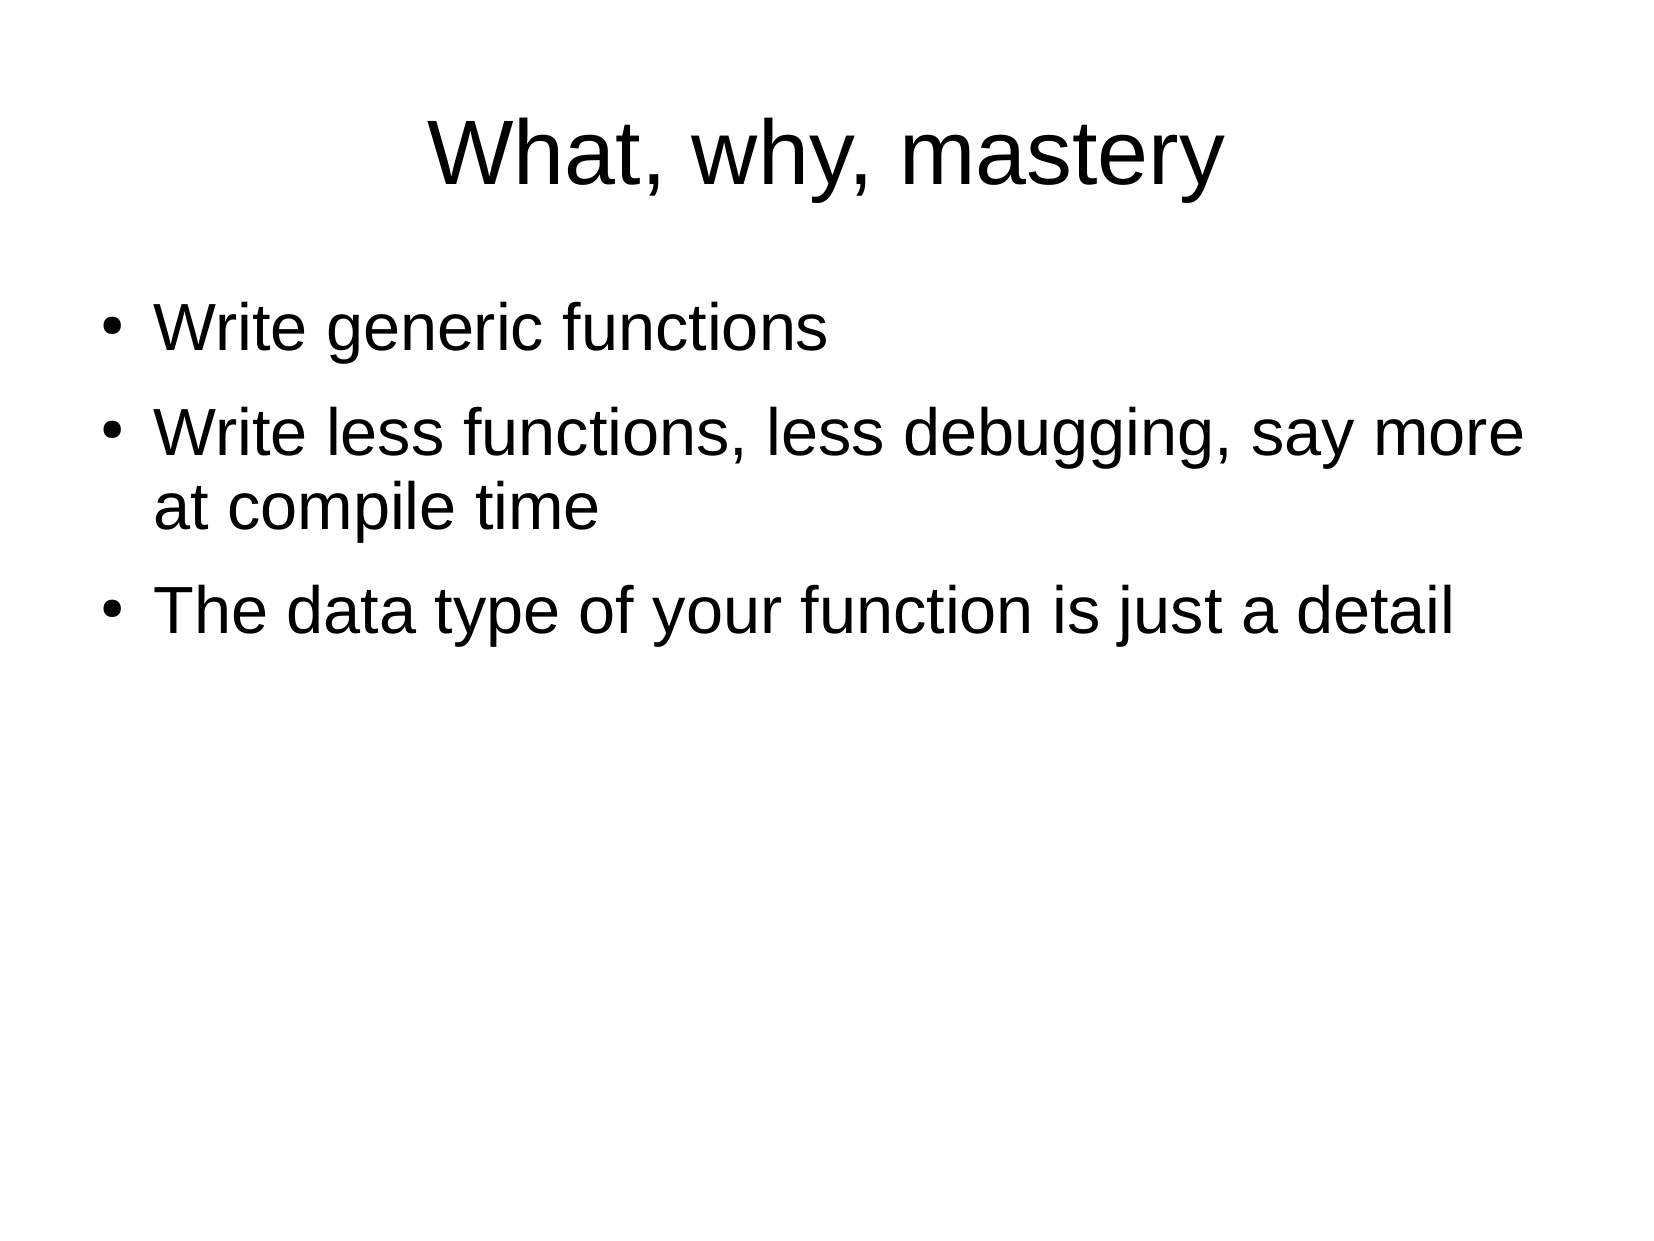

# What, why, mastery
Write generic functions
Write less functions, less debugging, say more at compile time
The data type of your function is just a detail